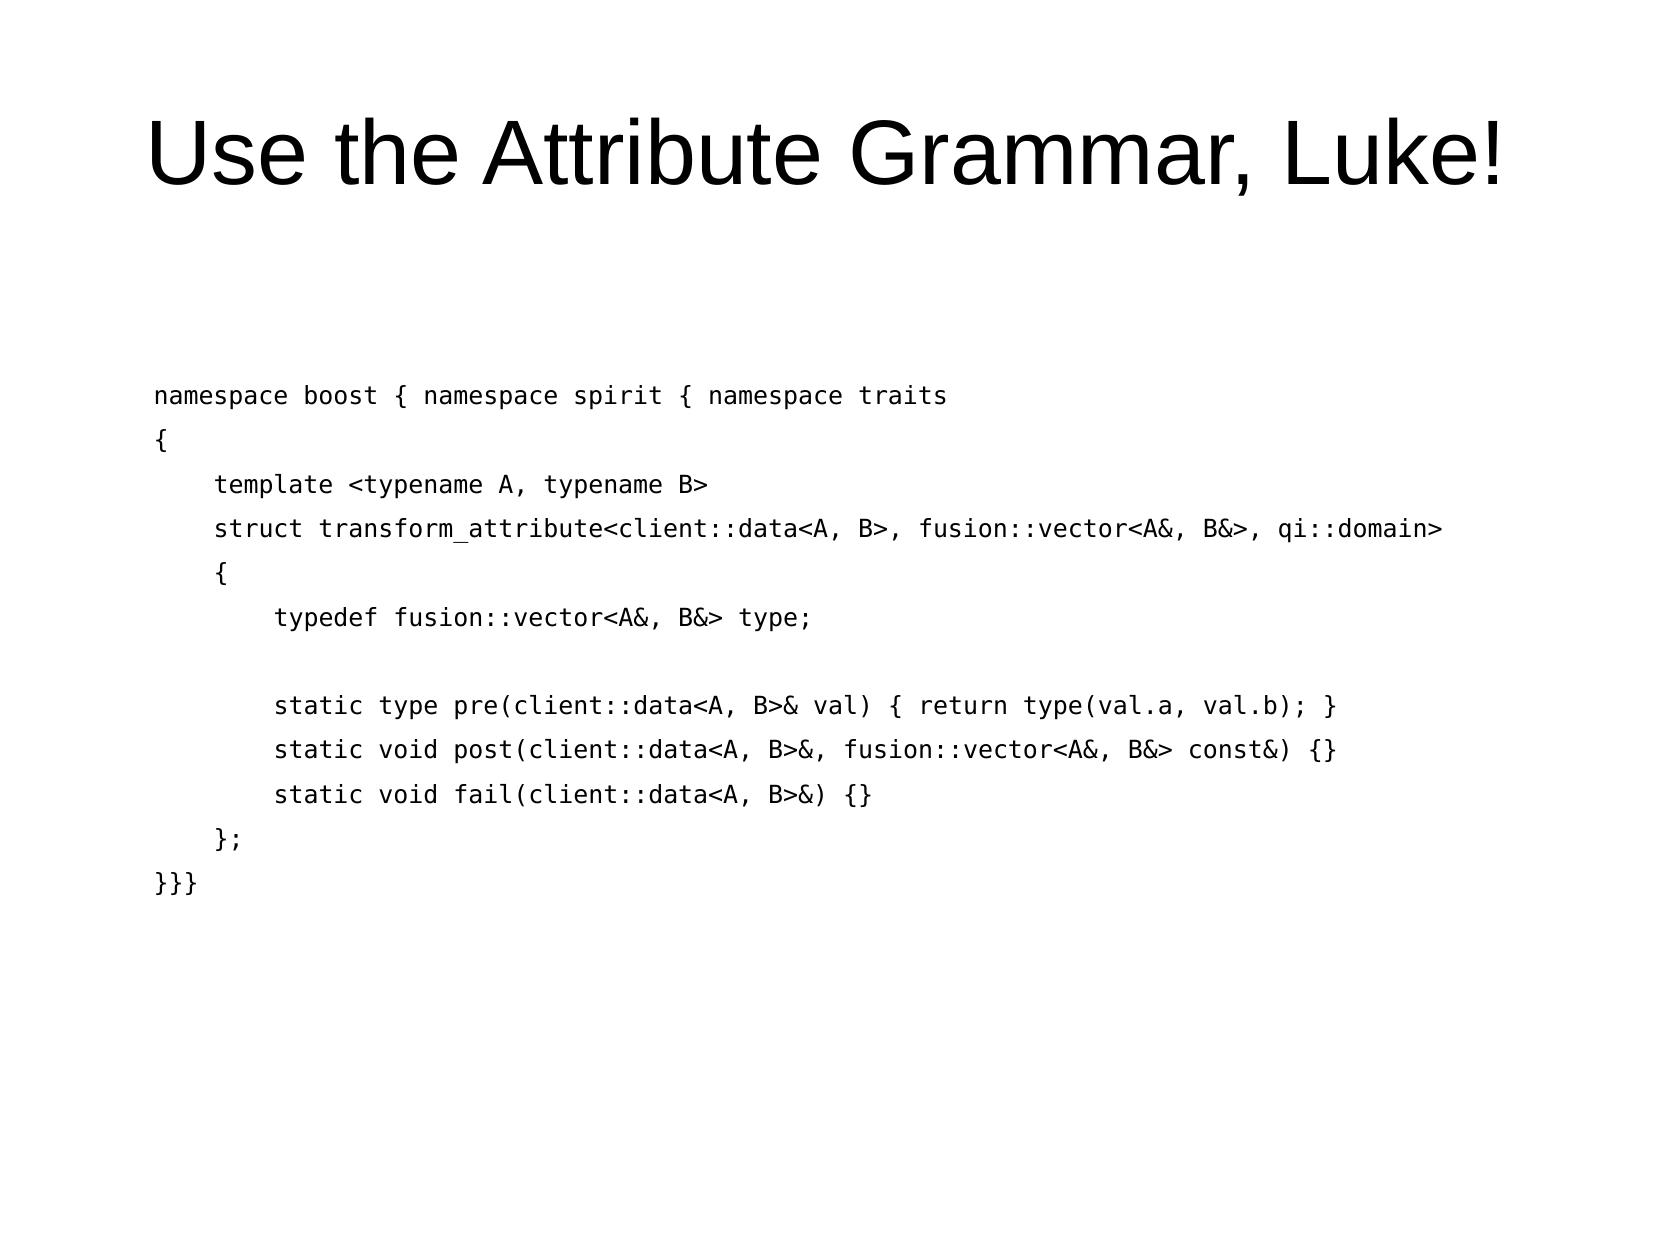

# Use the Attribute Grammar, Luke!
namespace boost { namespace spirit { namespace traits
{
 template <typename A, typename B>
 struct transform_attribute<client::data<A, B>, fusion::vector<A&, B&>, qi::domain>
 {
 typedef fusion::vector<A&, B&> type;
 static type pre(client::data<A, B>& val) { return type(val.a, val.b); }
 static void post(client::data<A, B>&, fusion::vector<A&, B&> const&) {}
 static void fail(client::data<A, B>&) {}
 };
}}}